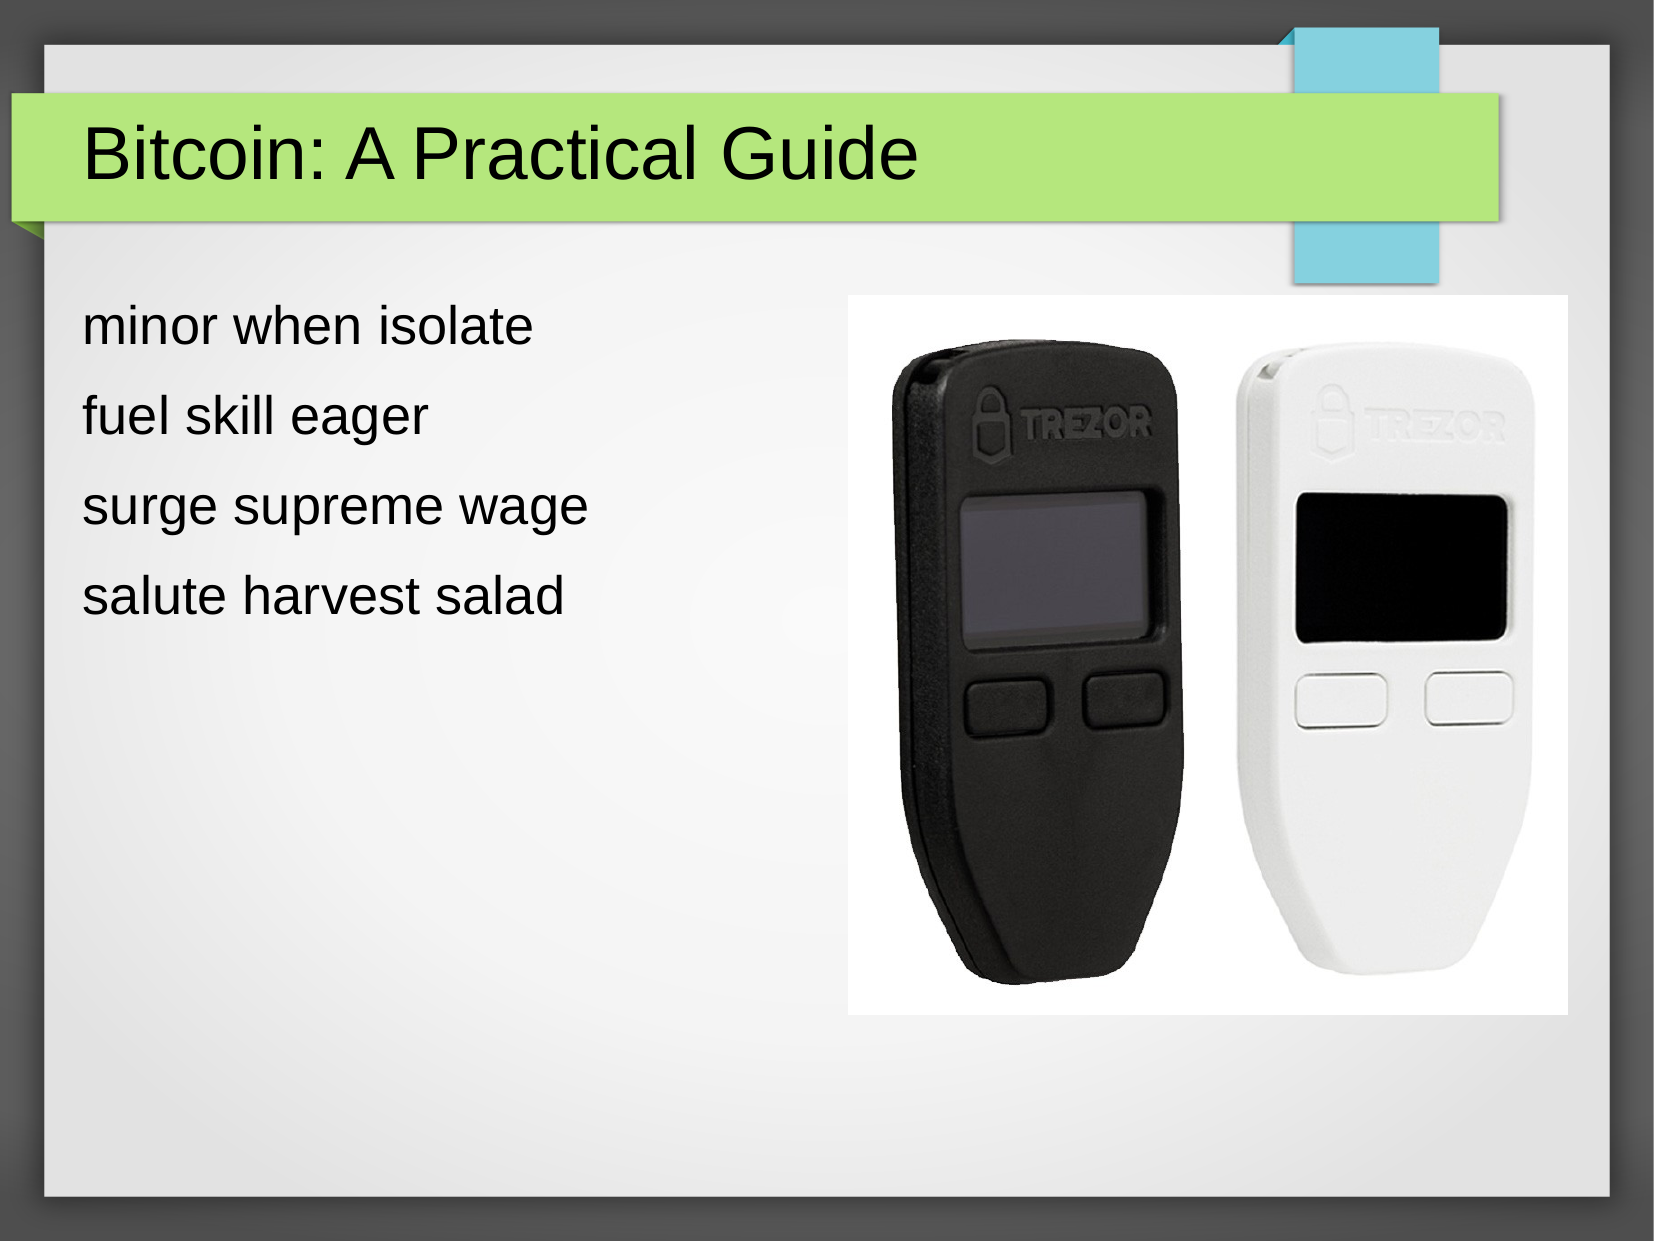

# Bitcoin: A Practical Guide
minor when isolate
fuel skill eager
surge supreme wage
salute harvest salad